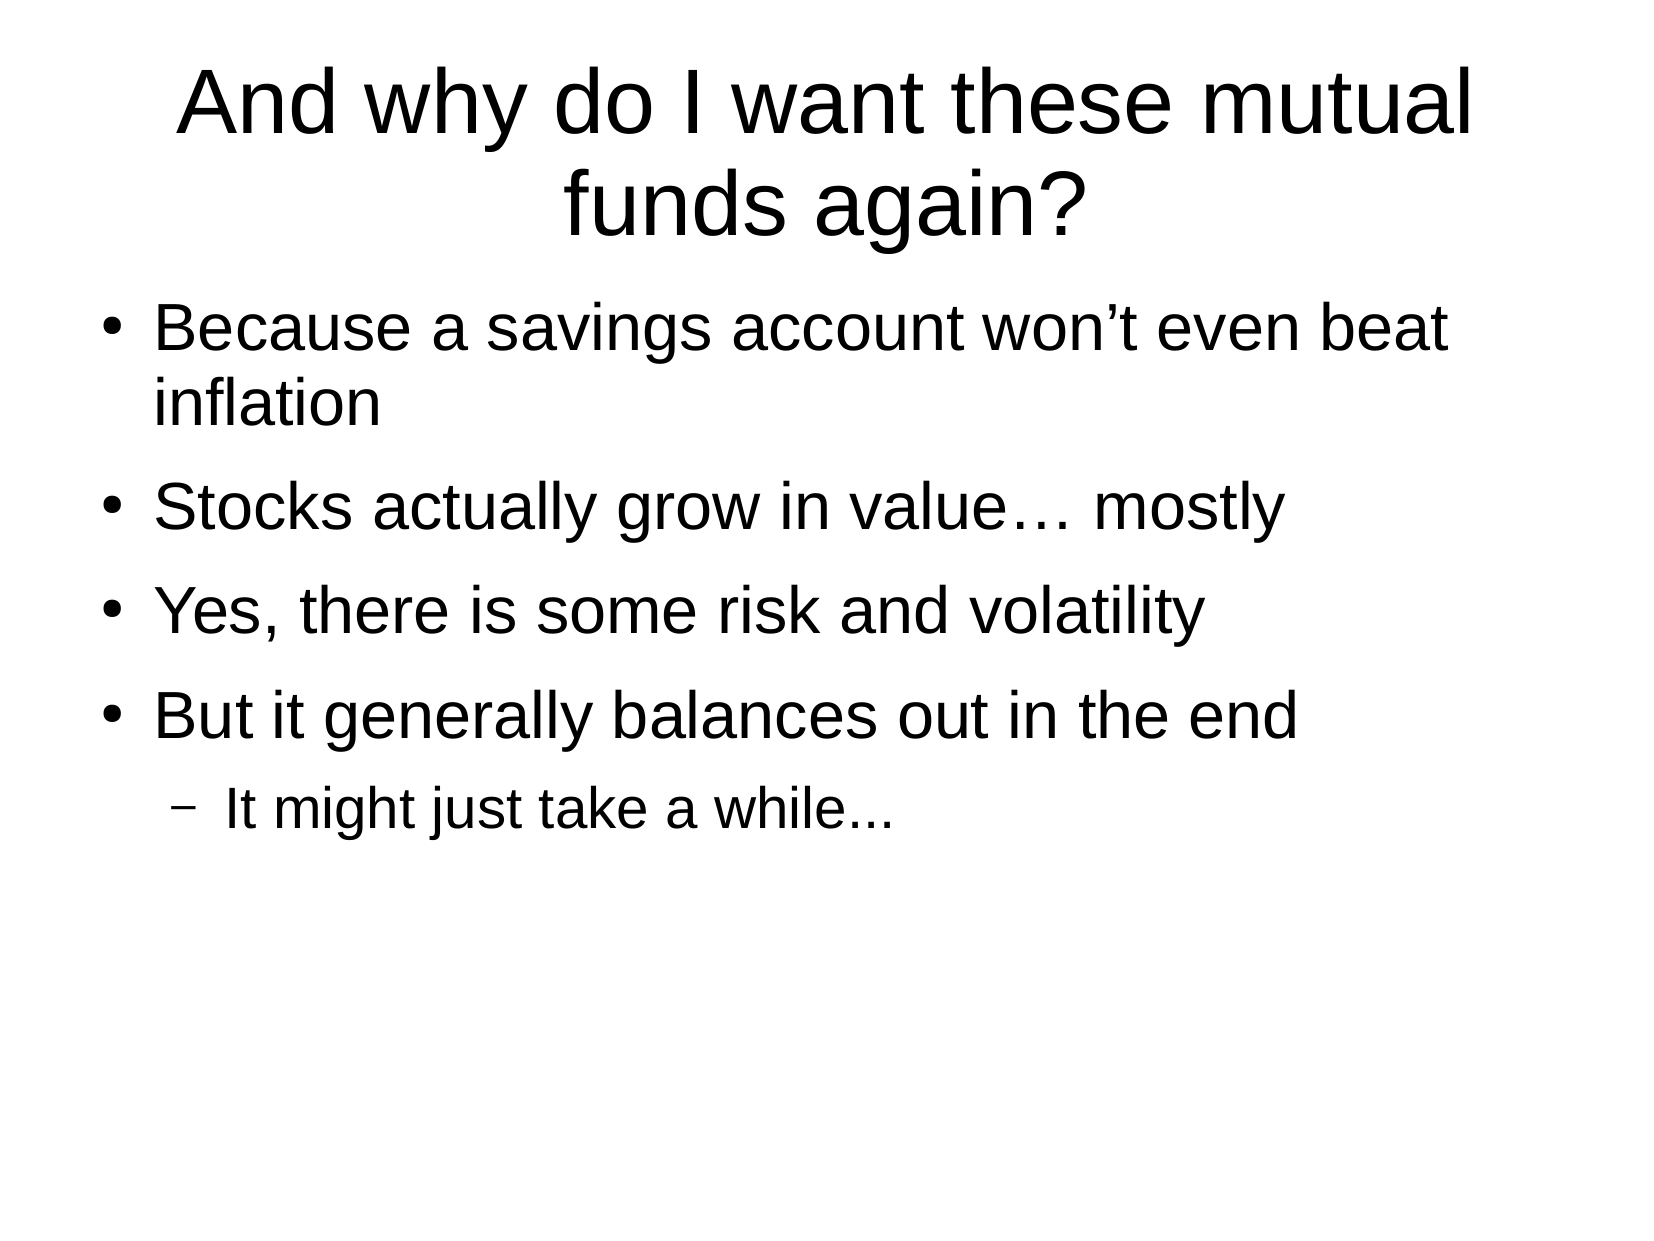

# And why do I want these mutual funds again?
Because a savings account won’t even beat inflation
Stocks actually grow in value… mostly
Yes, there is some risk and volatility
But it generally balances out in the end
It might just take a while...